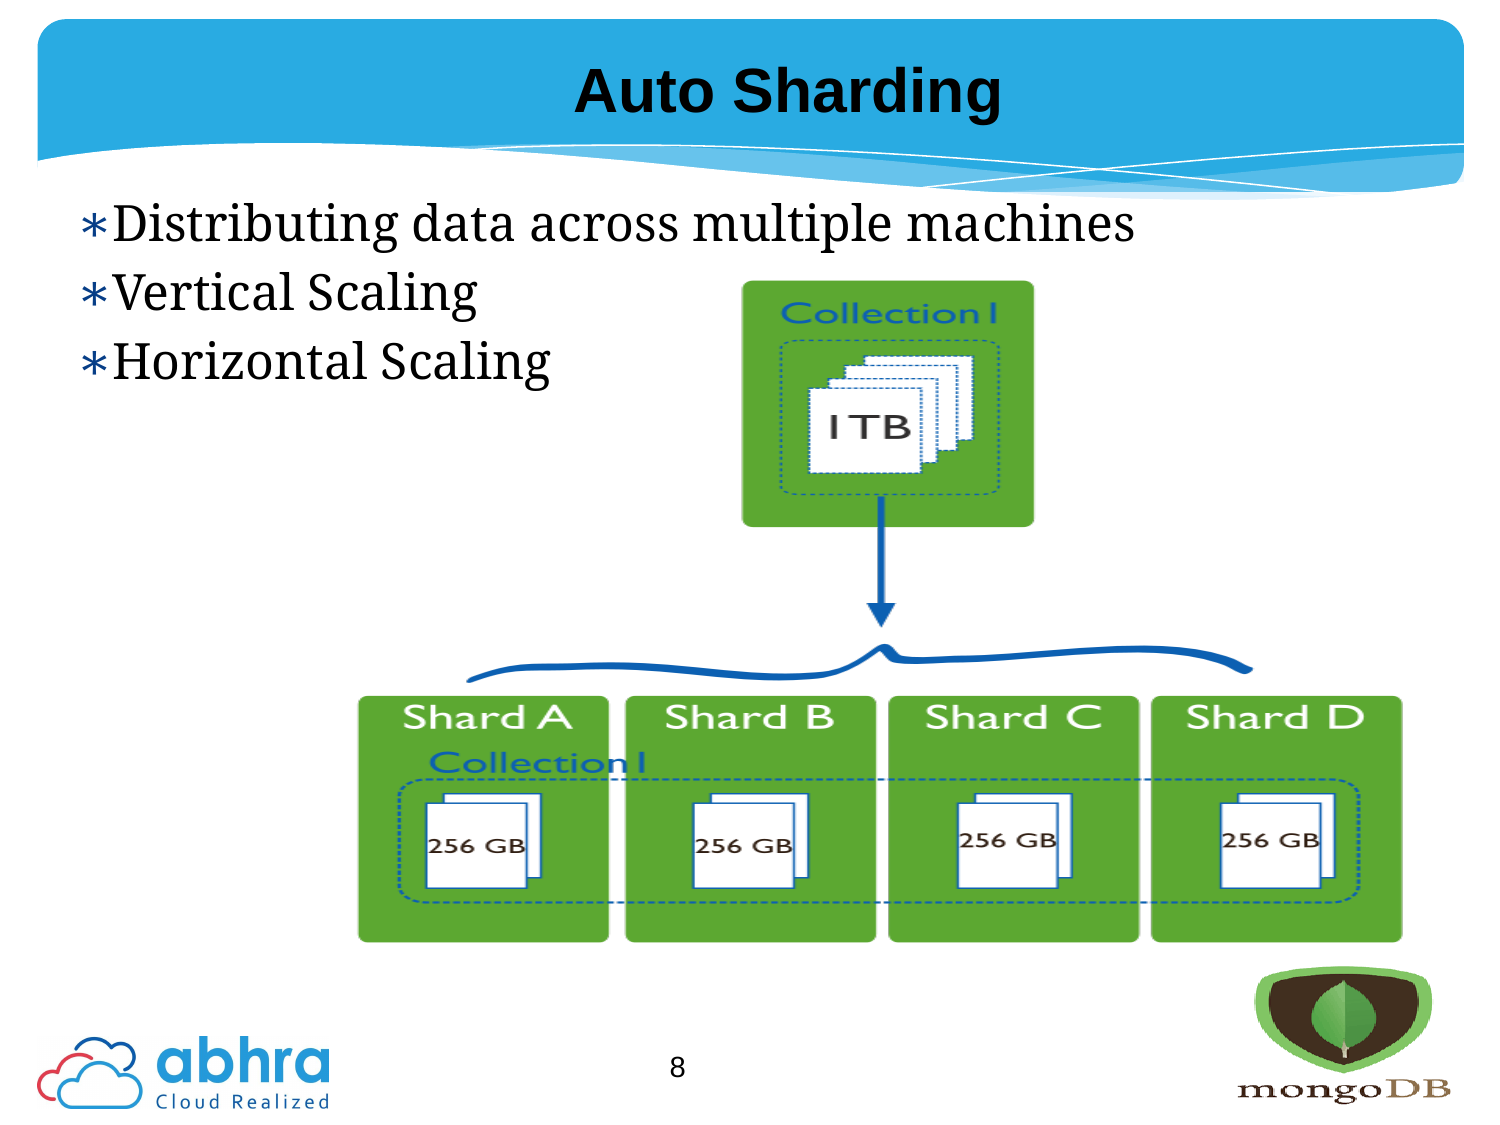

Auto Sharding
# Distributing data across multiple machines
Vertical Scaling
Horizontal Scaling
8/3/16